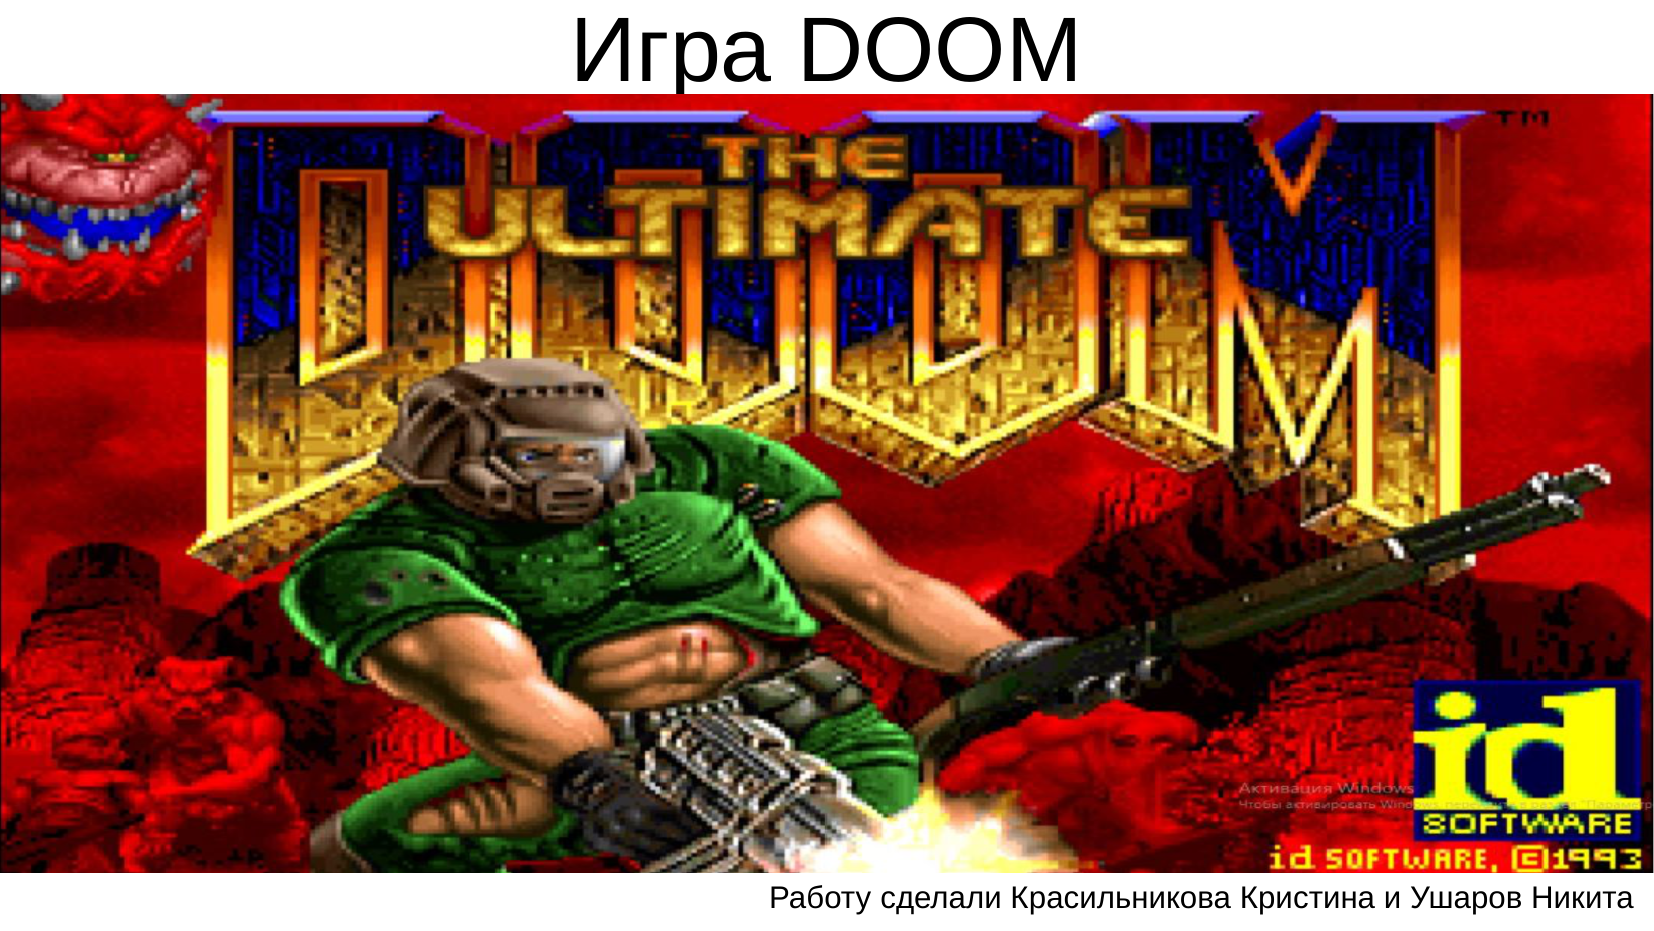

# Игра DOOM
Работу сделали Красильникова Кристина и Ушаров Никита